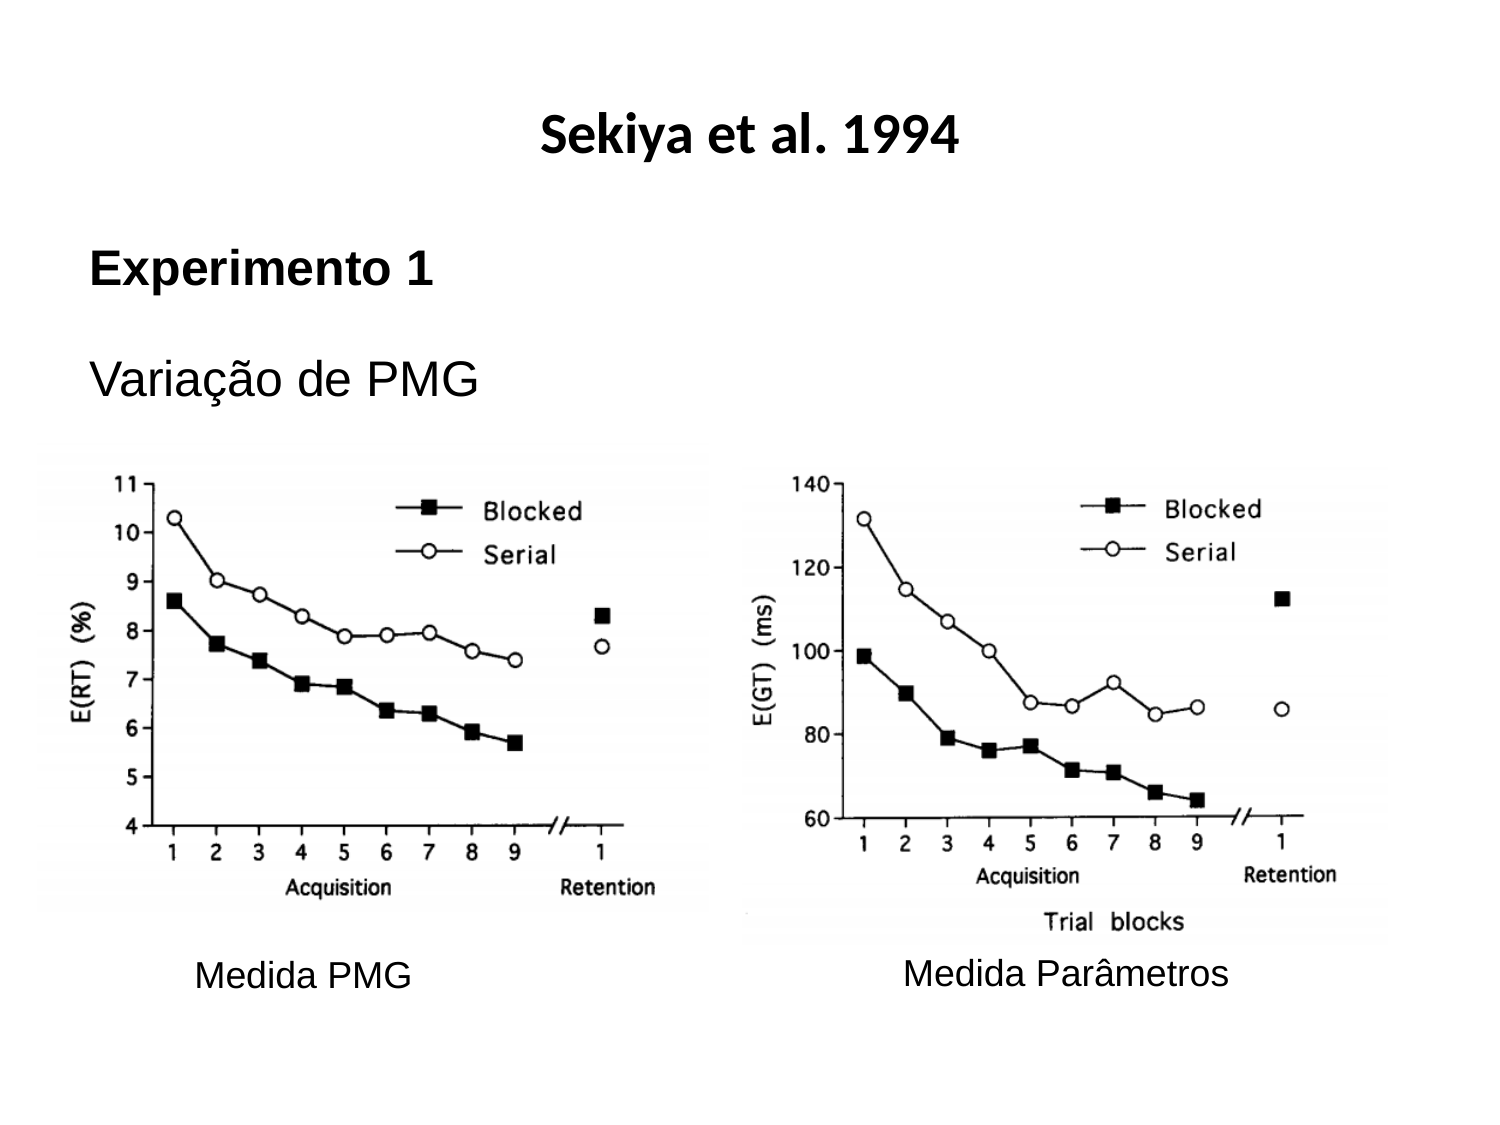

# Sekiya et al. 1994
Experimento 1
Variação de PMG
Medida Parâmetros
Medida PMG